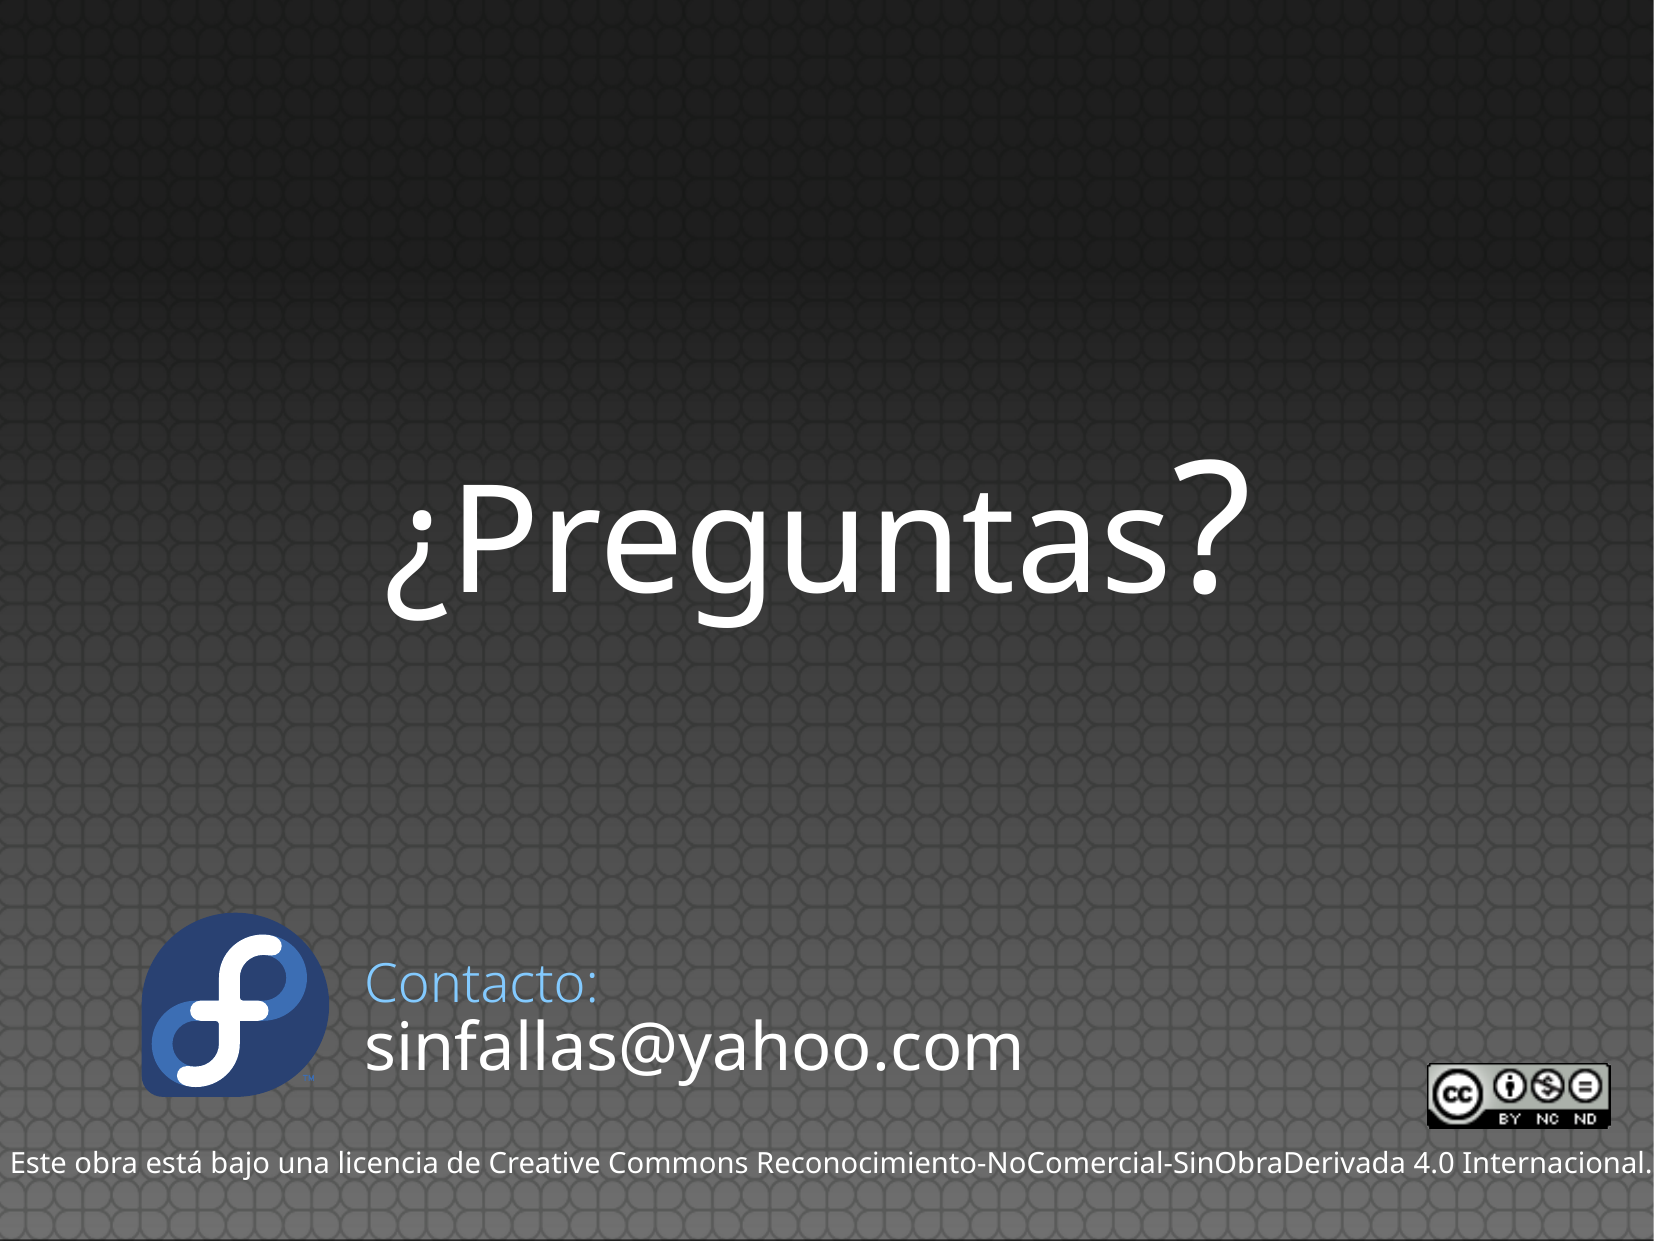

# ¿Preguntas?
Contacto:
sinfallas@yahoo.com
Este obra está bajo una licencia de Creative Commons Reconocimiento-NoComercial-SinObraDerivada 4.0 Internacional.